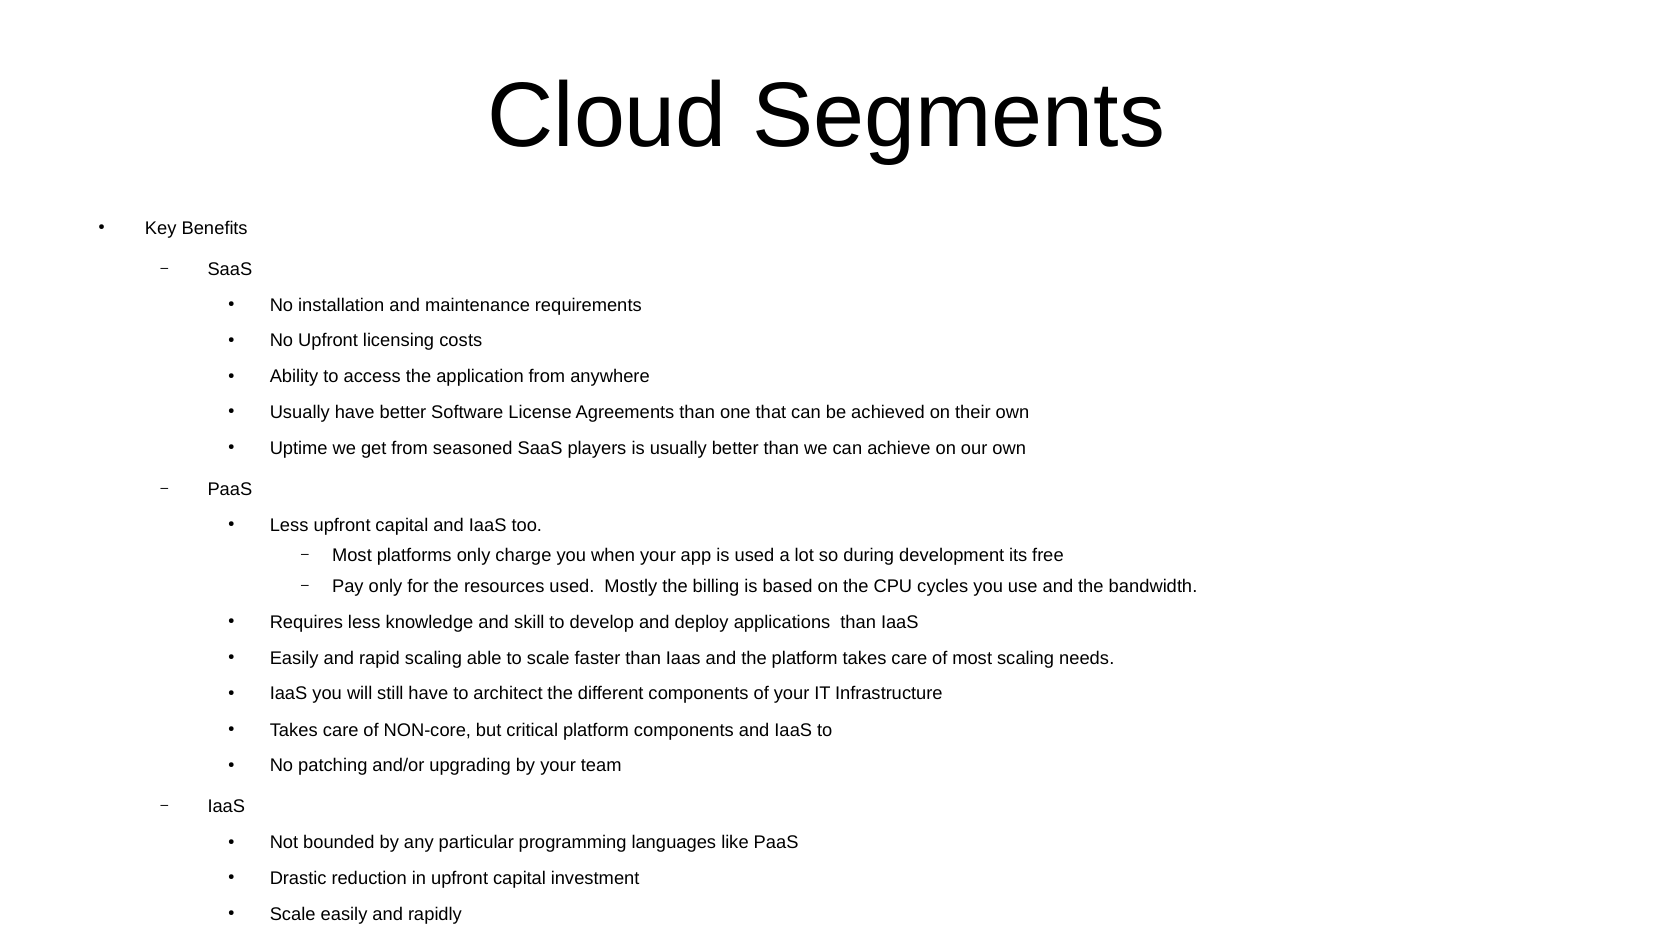

# Cloud Segments
Key Benefits
SaaS
No installation and maintenance requirements
No Upfront licensing costs
Ability to access the application from anywhere
Usually have better Software License Agreements than one that can be achieved on their own
Uptime we get from seasoned SaaS players is usually better than we can achieve on our own
PaaS
Less upfront capital and IaaS too.
Most platforms only charge you when your app is used a lot so during development its free
Pay only for the resources used. Mostly the billing is based on the CPU cycles you use and the bandwidth.
Requires less knowledge and skill to develop and deploy applications than IaaS
Easily and rapid scaling able to scale faster than Iaas and the platform takes care of most scaling needs.
IaaS you will still have to architect the different components of your IT Infrastructure
Takes care of NON-core, but critical platform components and IaaS to
No patching and/or upgrading by your team
IaaS
Not bounded by any particular programming languages like PaaS
Drastic reduction in upfront capital investment
Scale easily and rapidly